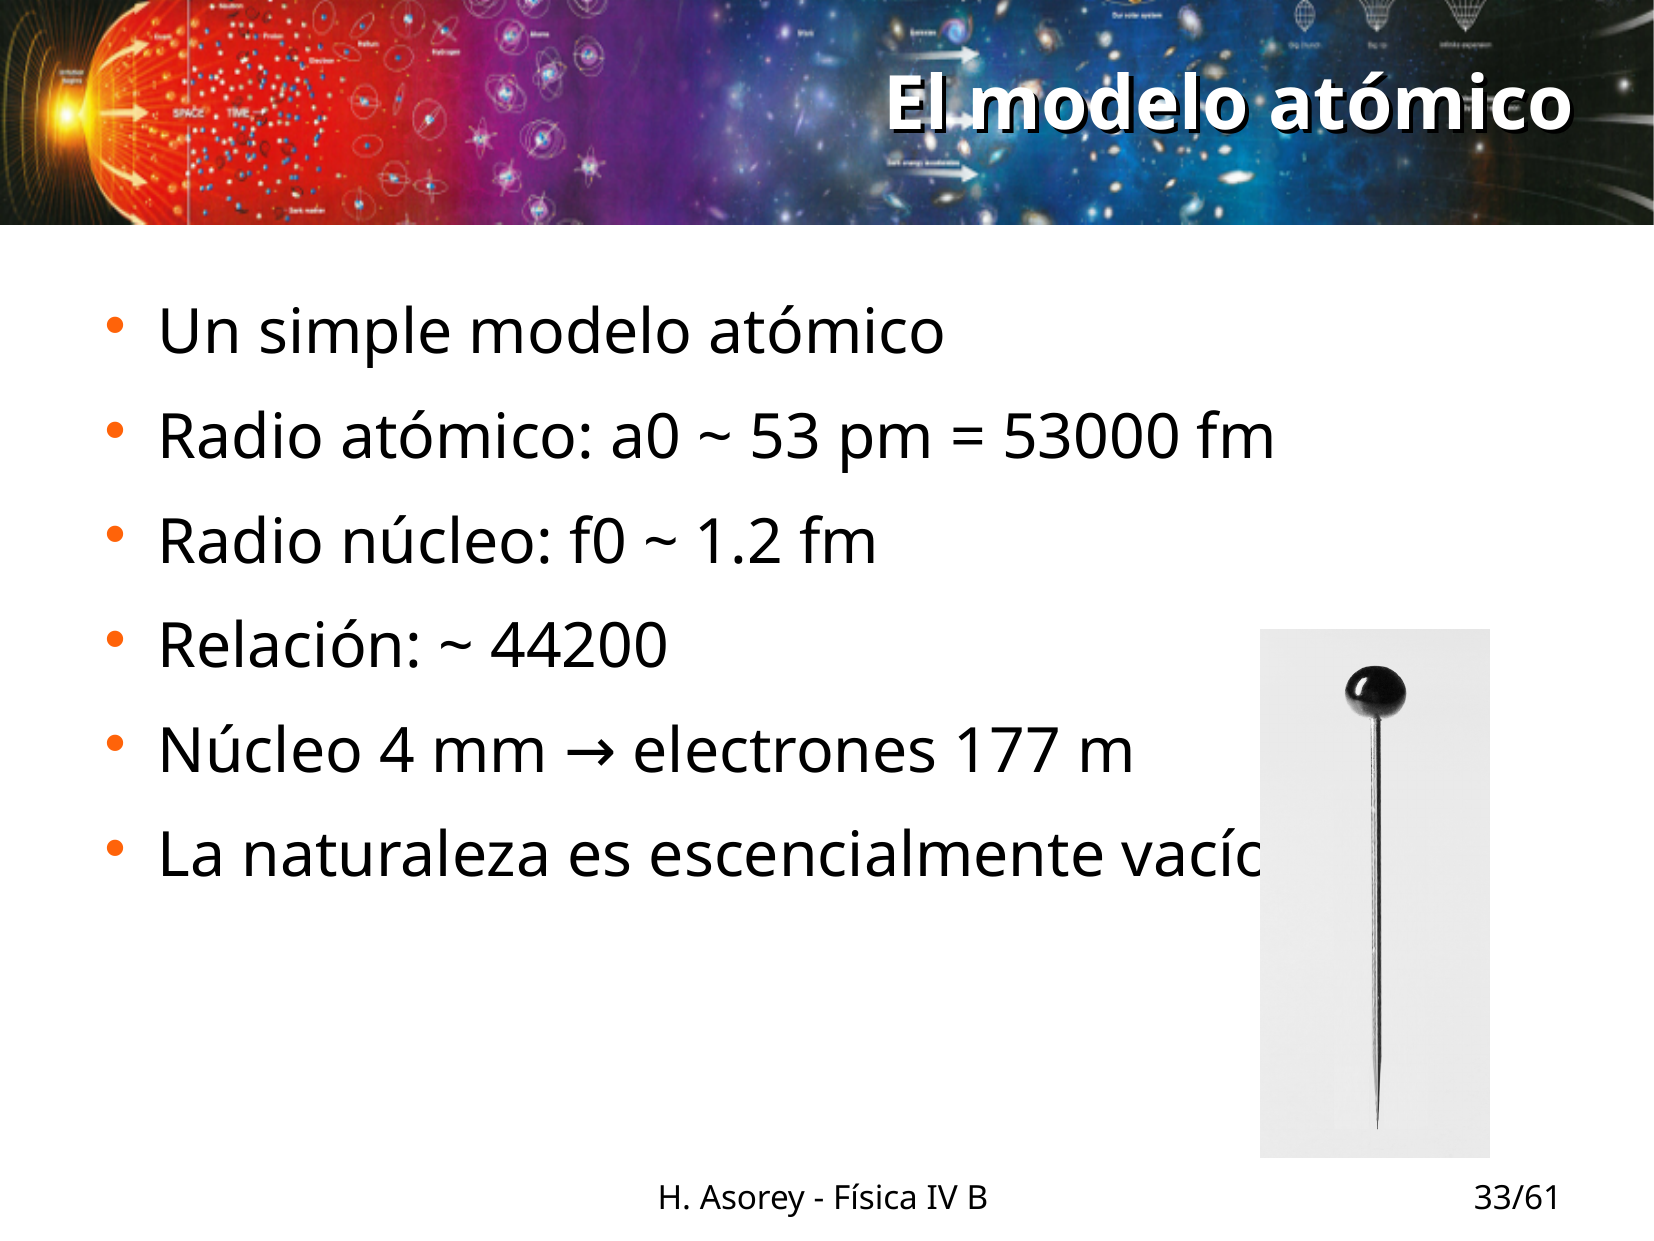

# El modelo atómico
Un simple modelo atómico
Radio atómico: a0 ~ 53 pm = 53000 fm
Radio núcleo: f0 ~ 1.2 fm
Relación: ~ 44200
Núcleo 4 mm → electrones 177 m
La naturaleza es escencialmente vacío
H. Asorey - Física IV B
33